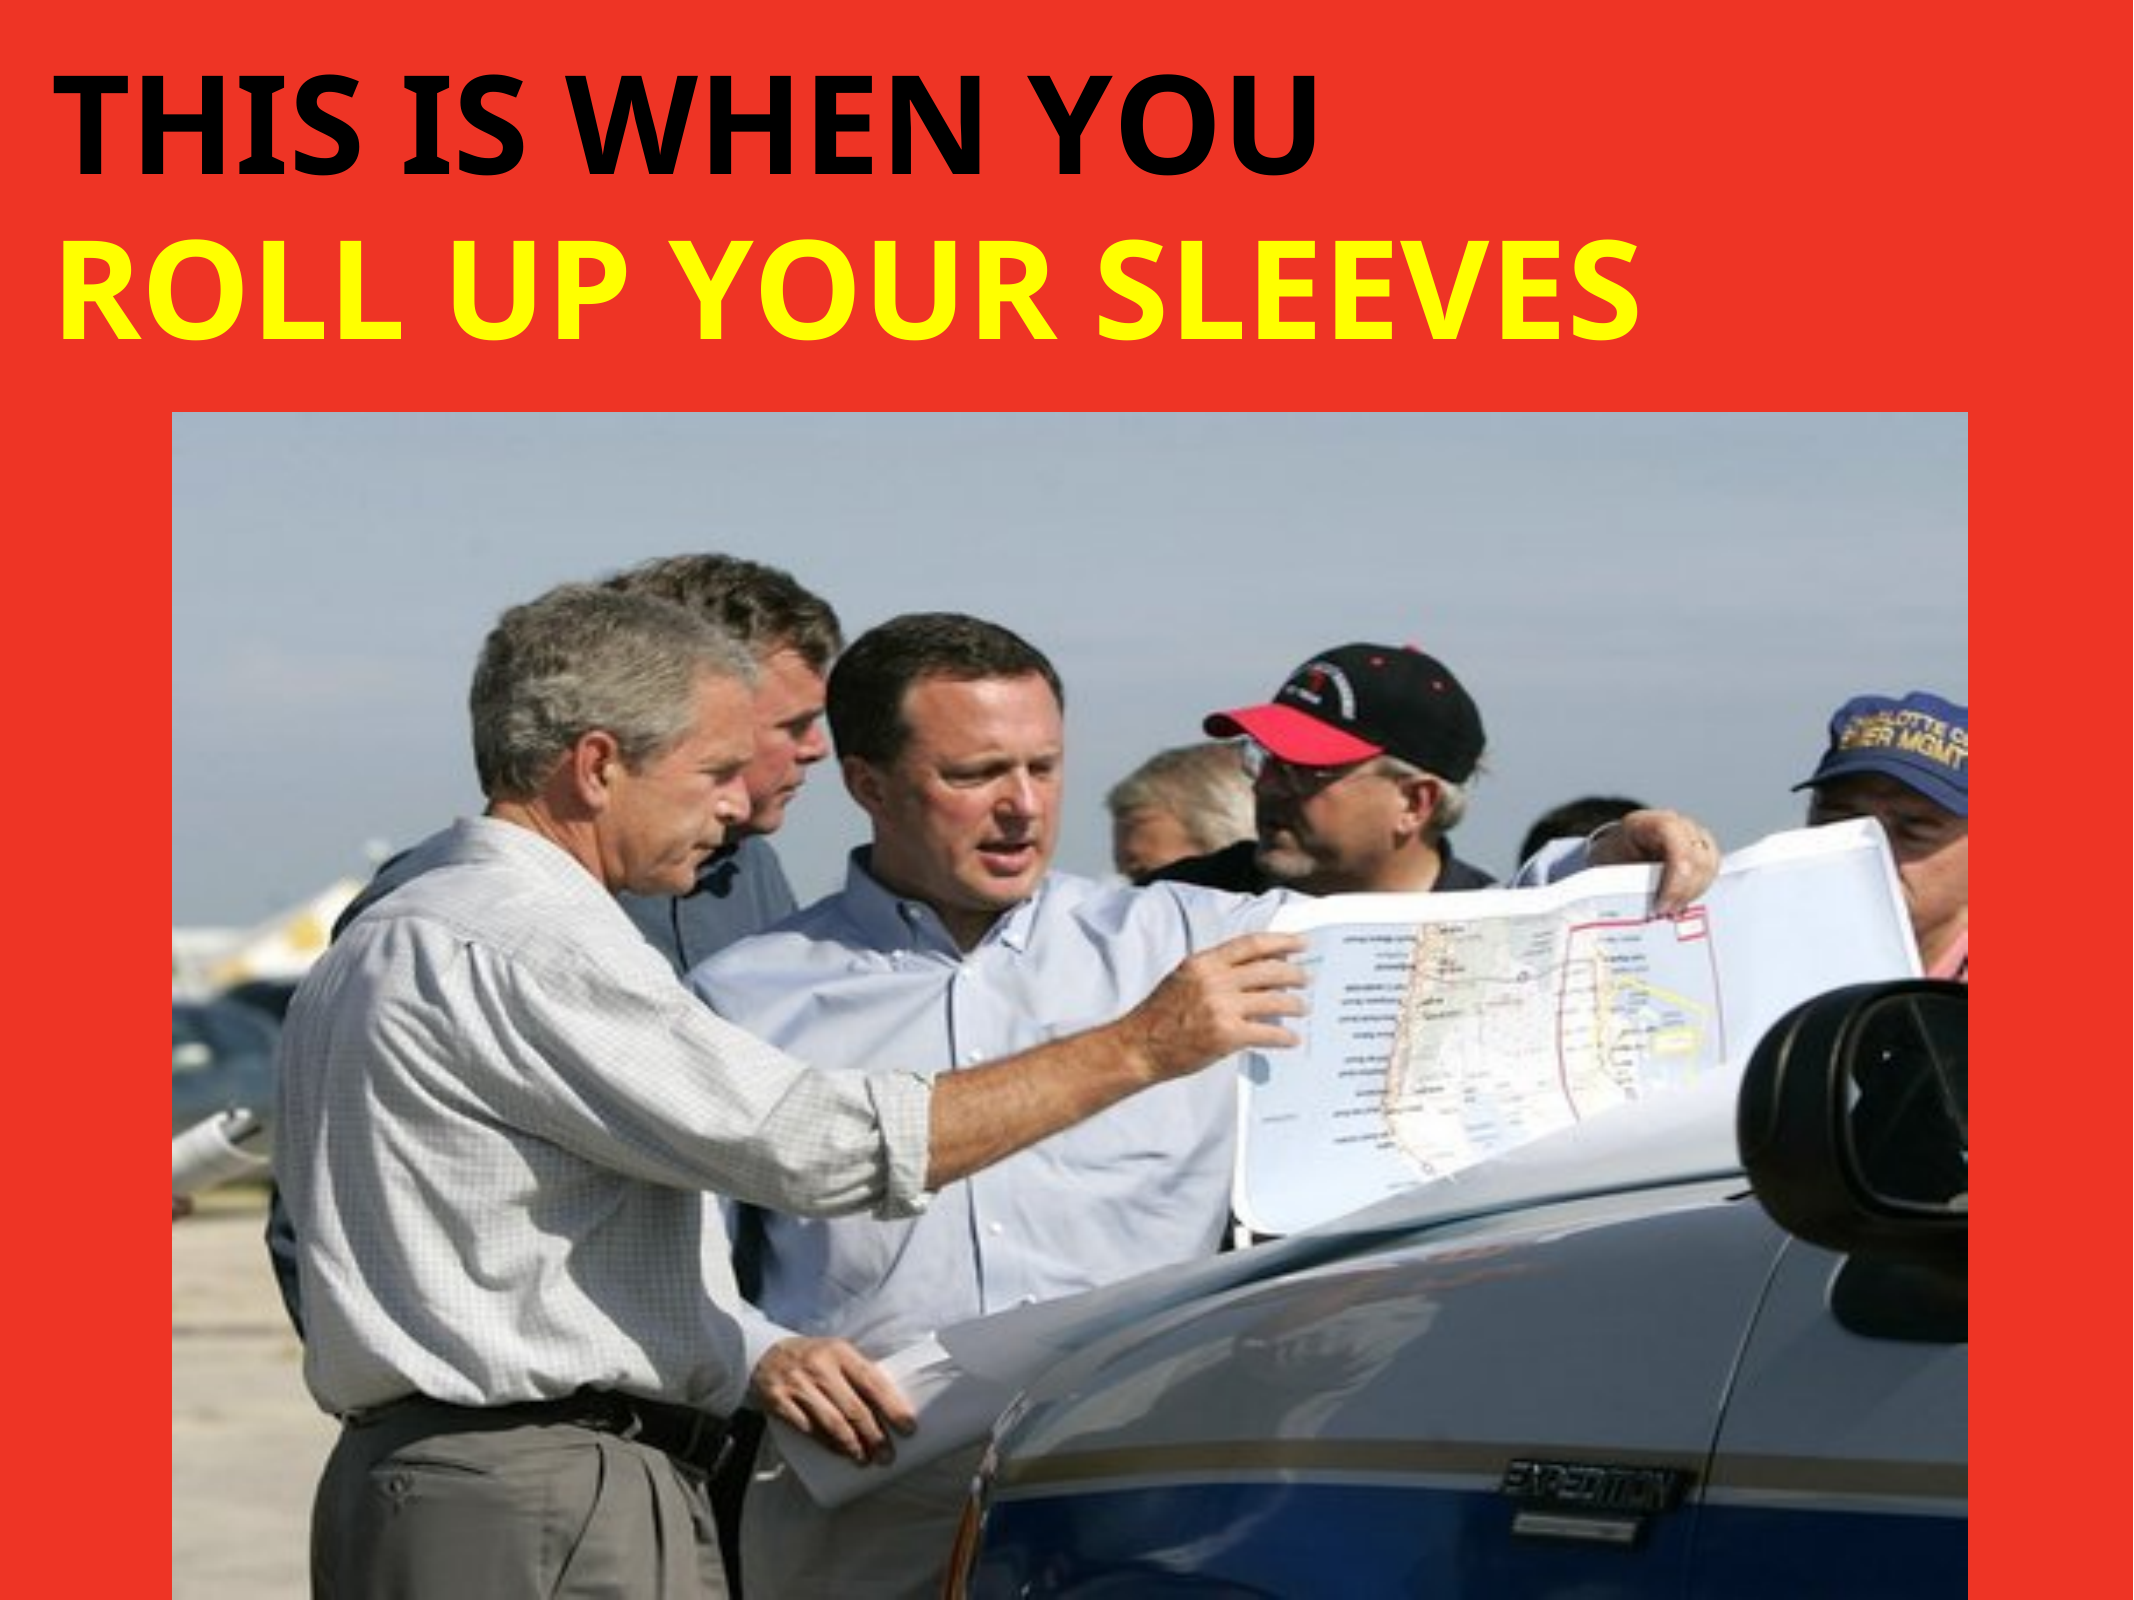

THIS IS WHEN YOU
ROLL UP YOUR SLEEVES